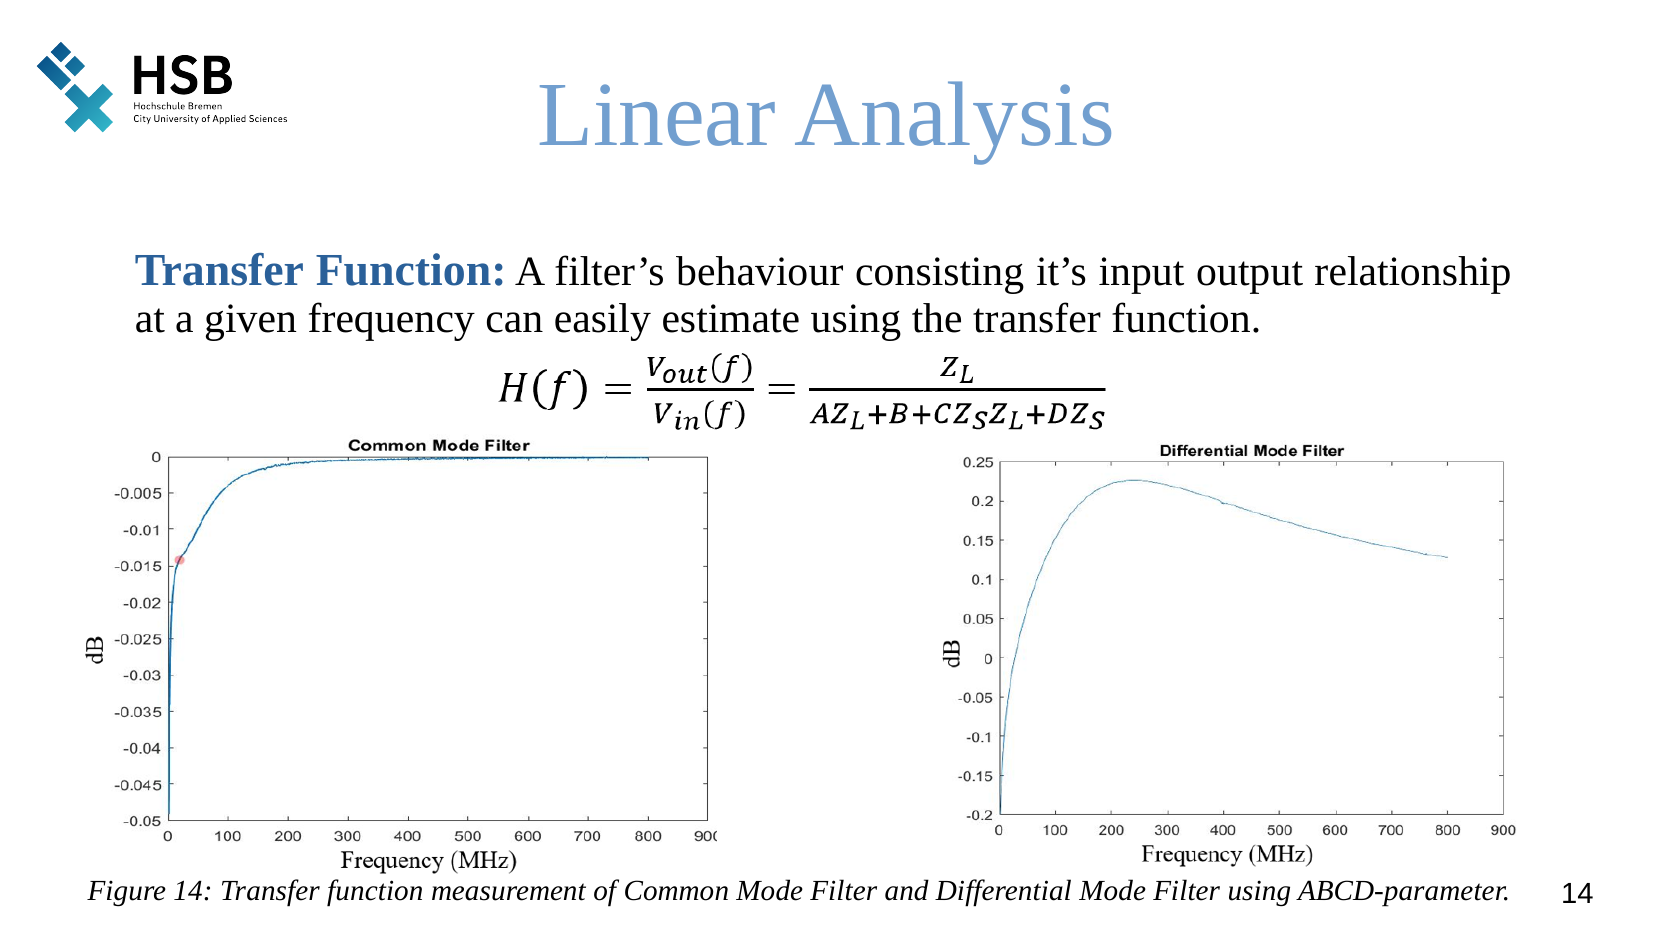

# Linear Analysis
Transfer Function: A filter’s behaviour consisting it’s input output relationship at a given frequency can easily estimate using the transfer function.
Figure 14: Transfer function measurement of Common Mode Filter and Differential Mode Filter using ABCD-parameter.